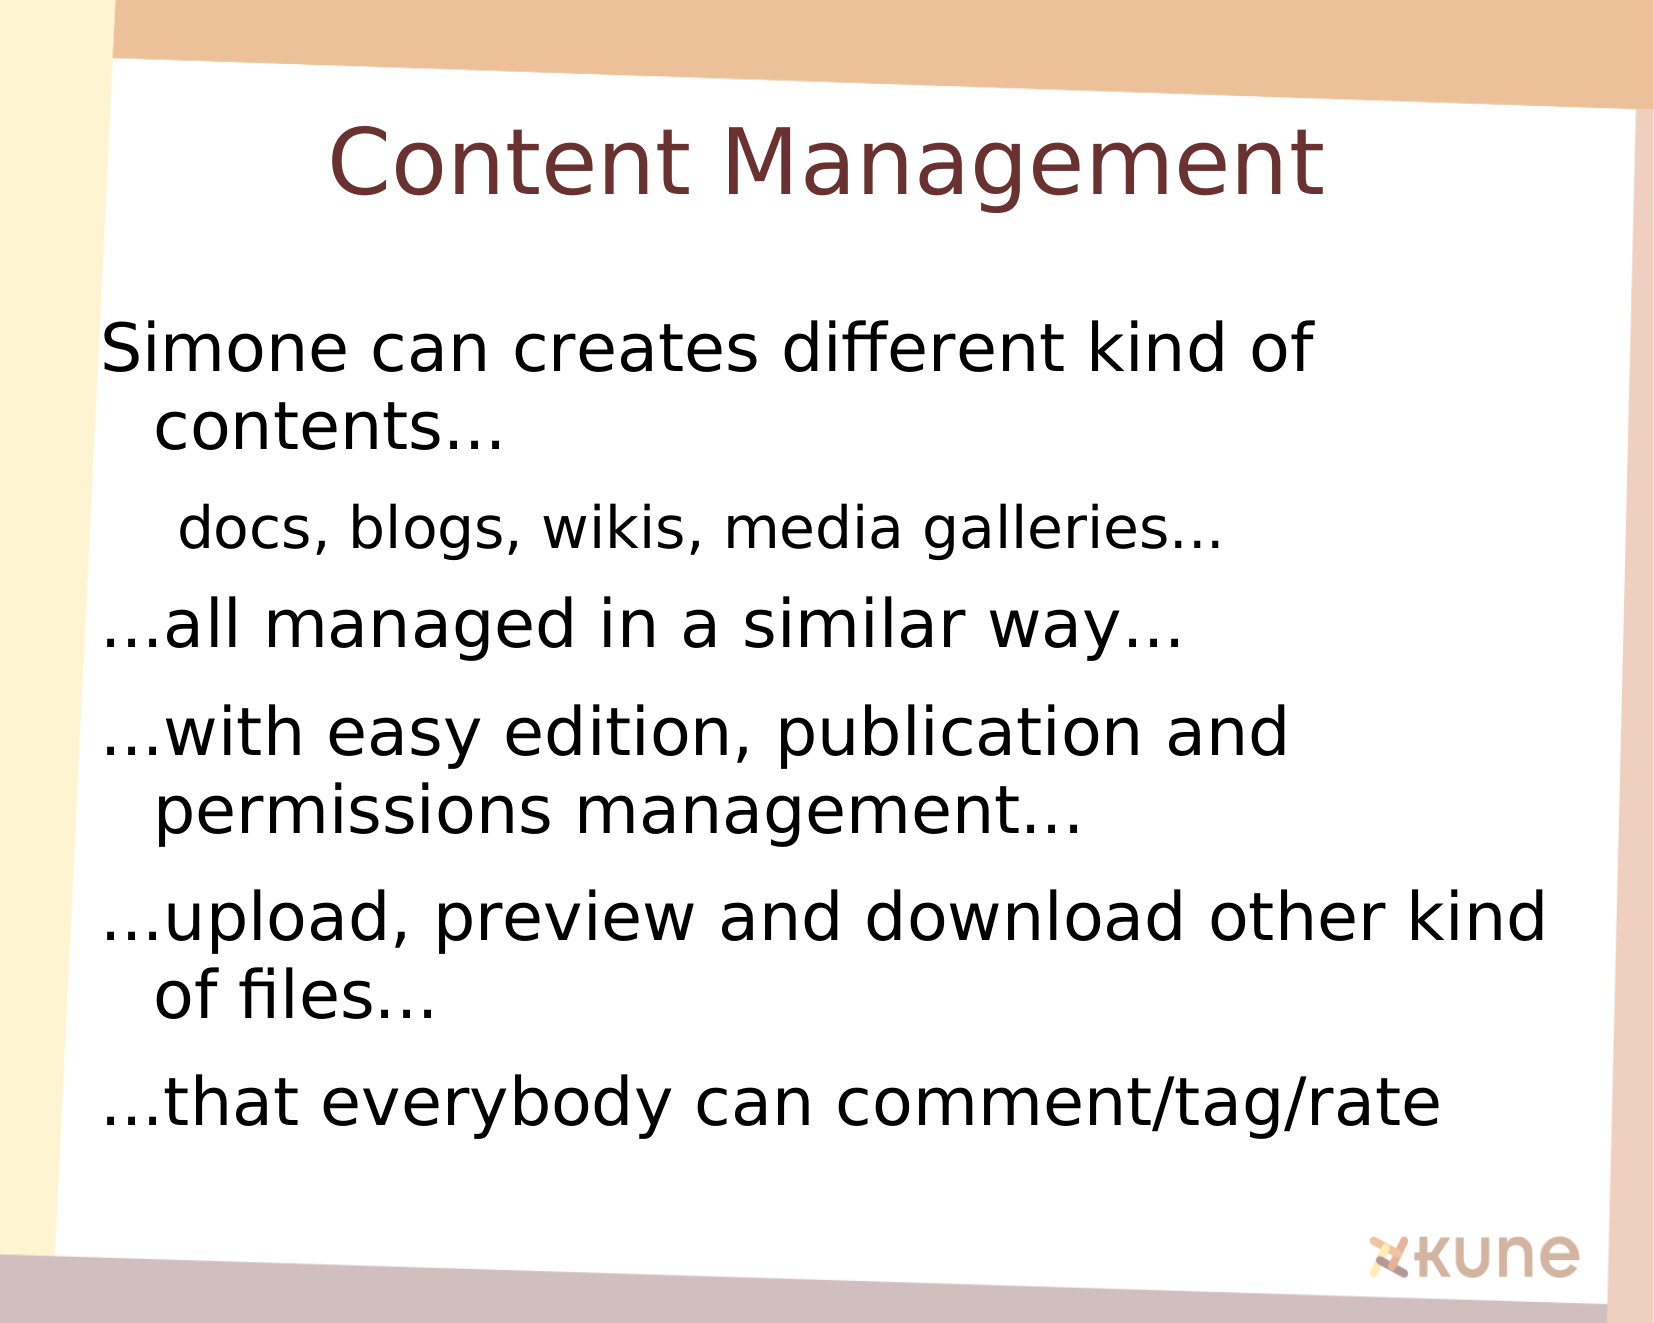

# Content Management
Simone can creates different kind of contents...
docs, blogs, wikis, media galleries...
...all managed in a similar way...
...with easy edition, publication and permissions management...
...upload, preview and download other kind of files...
...that everybody can comment/tag/rate